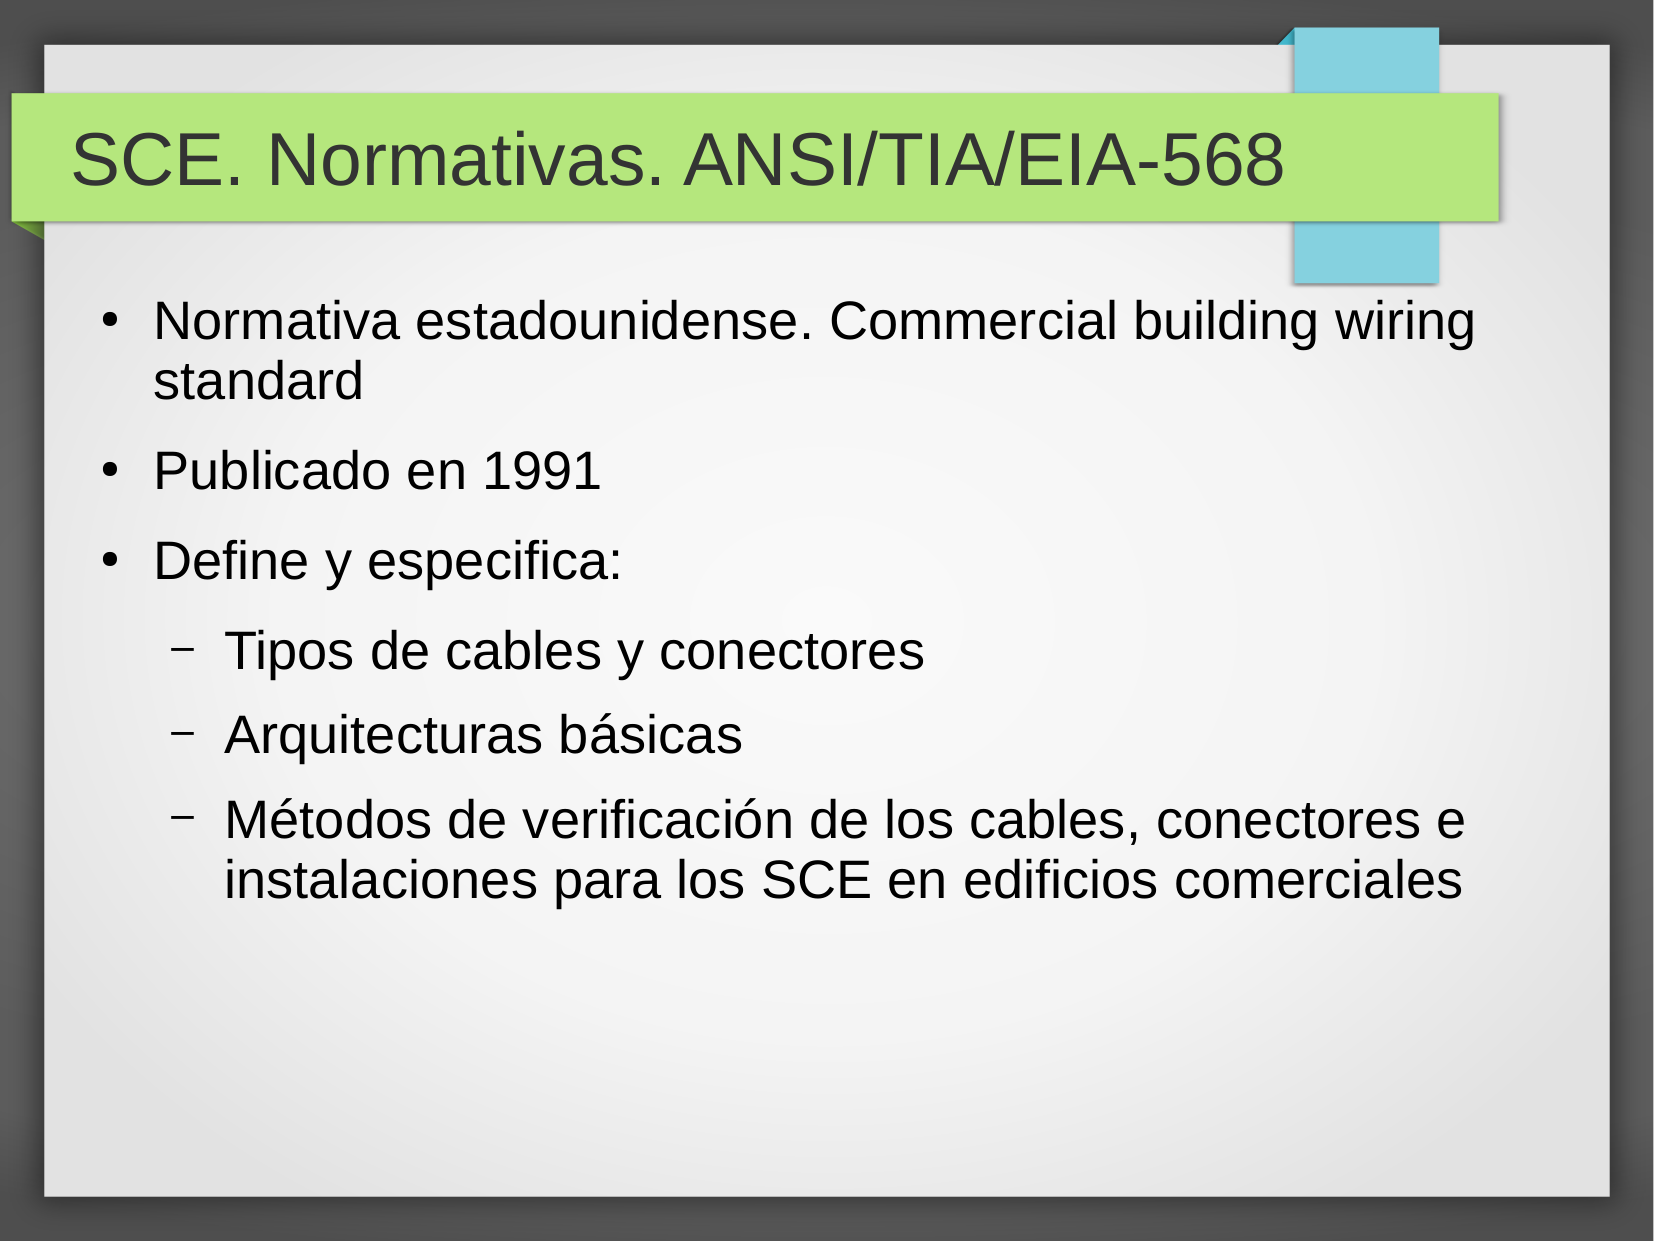

# SCE. Normativas. ANSI/TIA/EIA-568
Normativa estadounidense. Commercial building wiring standard
Publicado en 1991
Define y especifica:
Tipos de cables y conectores
Arquitecturas básicas
Métodos de verificación de los cables, conectores e instalaciones para los SCE en edificios comerciales